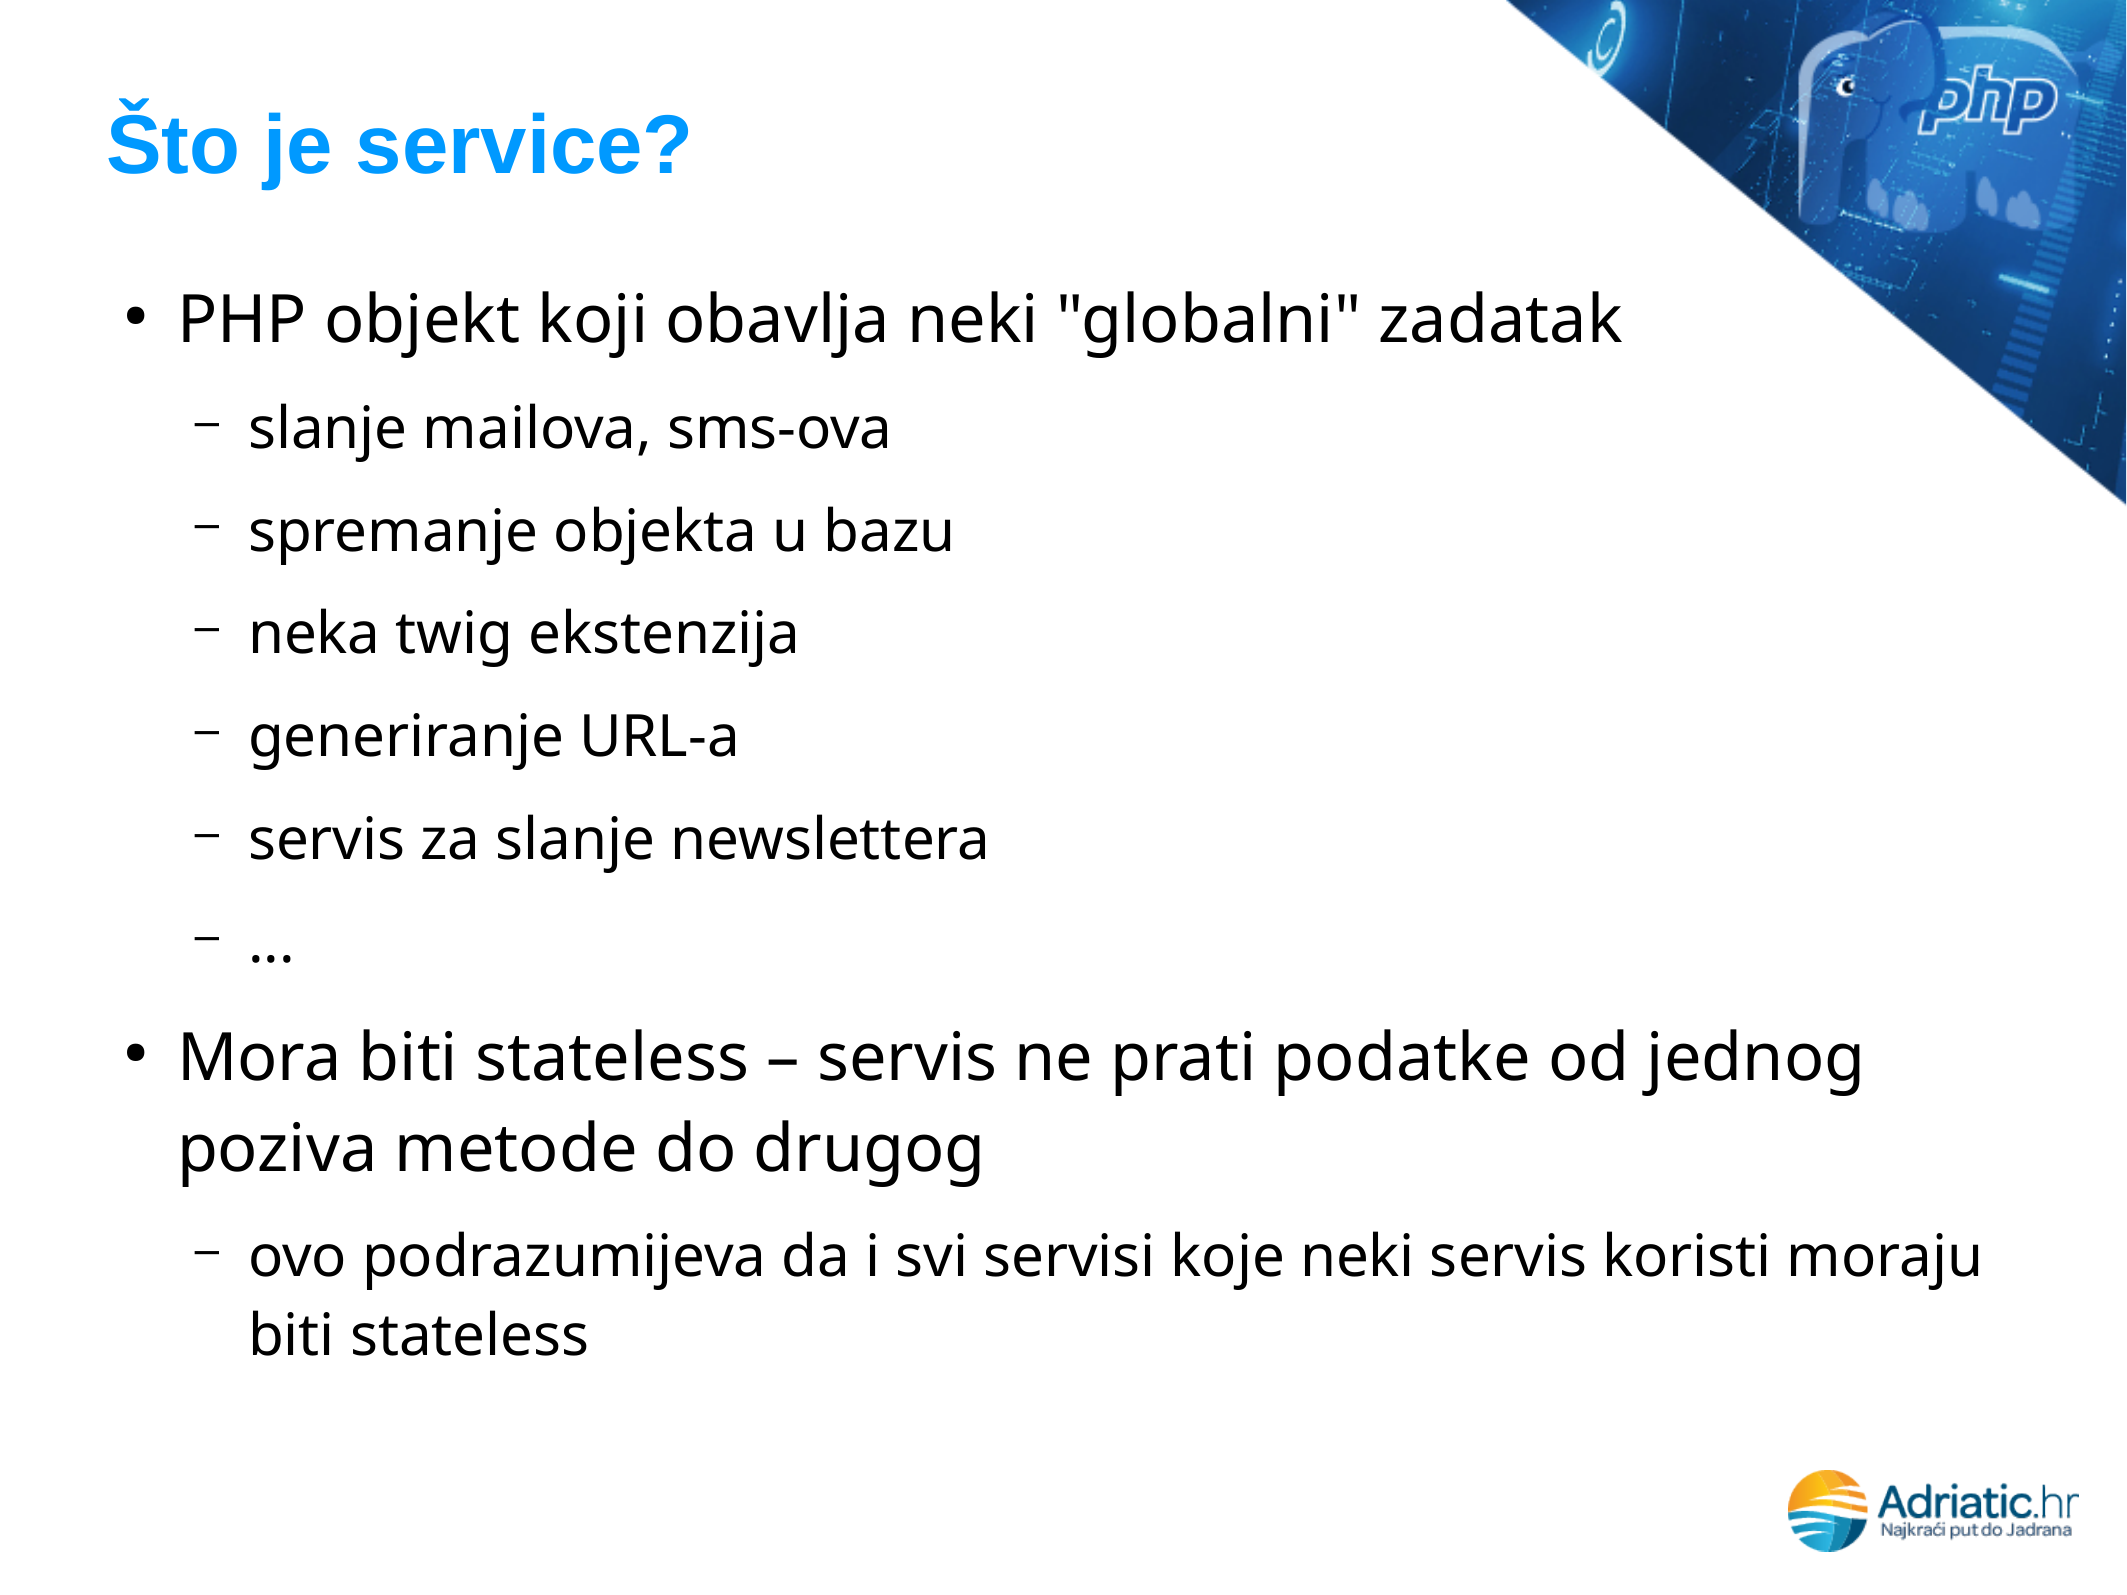

# Što je service?
PHP objekt koji obavlja neki "globalni" zadatak
slanje mailova, sms-ova
spremanje objekta u bazu
neka twig ekstenzija
generiranje URL-a
servis za slanje newslettera
...
Mora biti stateless – servis ne prati podatke od jednog poziva metode do drugog
ovo podrazumijeva da i svi servisi koje neki servis koristi moraju biti stateless